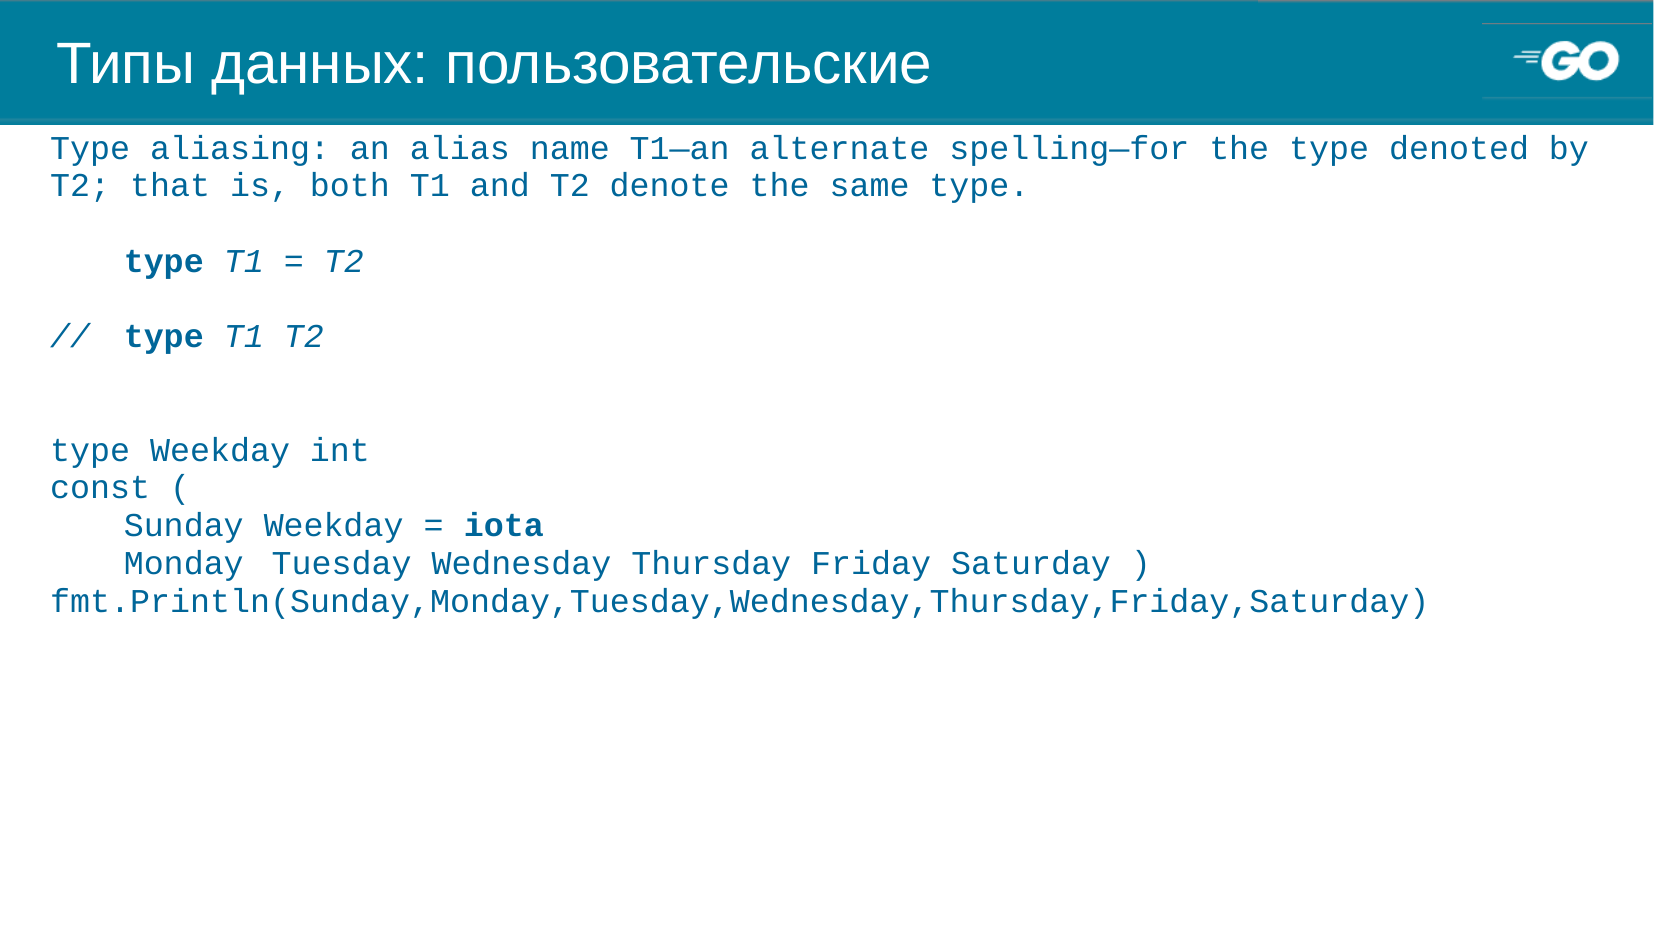

Типы данных: пользовательские
Type aliasing: an alias name T1—an alternate spelling—for the type denoted by T2; that is, both T1 and T2 denote the same type.
	type T1 = T2
//	type T1 T2
type Weekday int
const (
	Sunday Weekday = iota
	Monday 	Tuesday Wednesday Thursday Friday Saturday )
fmt.Println(Sunday,Monday,Tuesday,Wednesday,Thursday,Friday,Saturday)